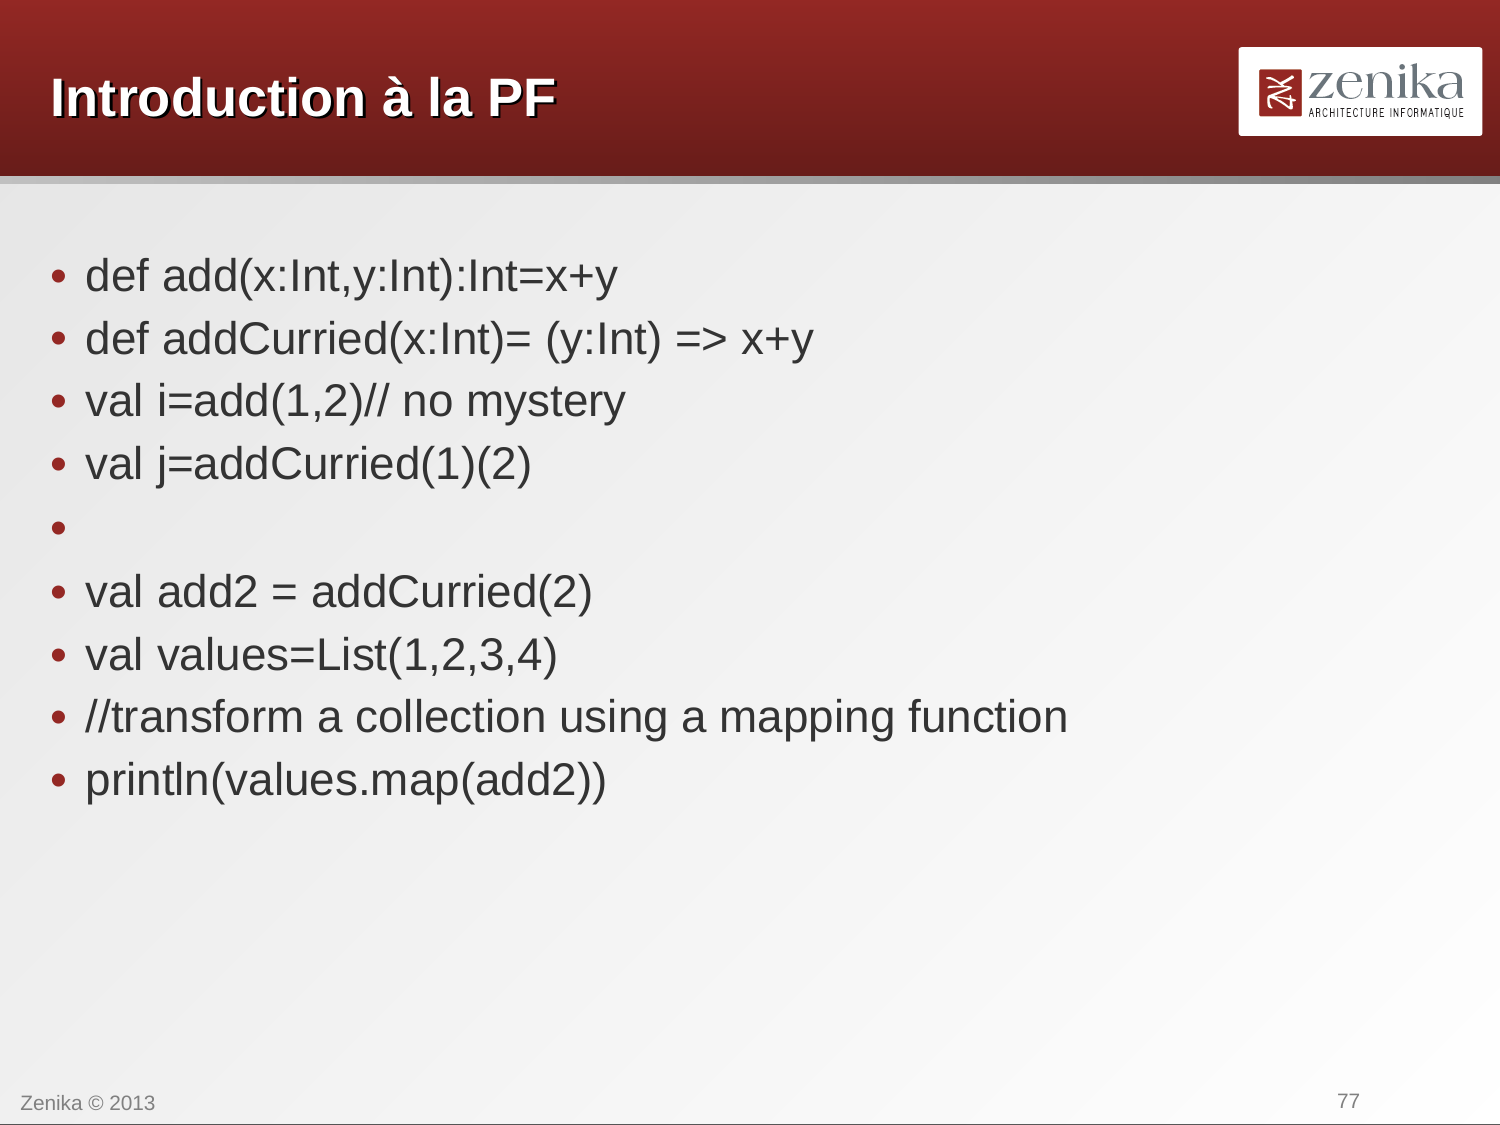

# Introduction à la PF
def add(x:Int,y:Int):Int=x+y
def addCurried(x:Int)= (y:Int) => x+y
val i=add(1,2)// no mystery
val j=addCurried(1)(2)
val add2 = addCurried(2)
val values=List(1,2,3,4)
//transform a collection using a mapping function
println(values.map(add2))